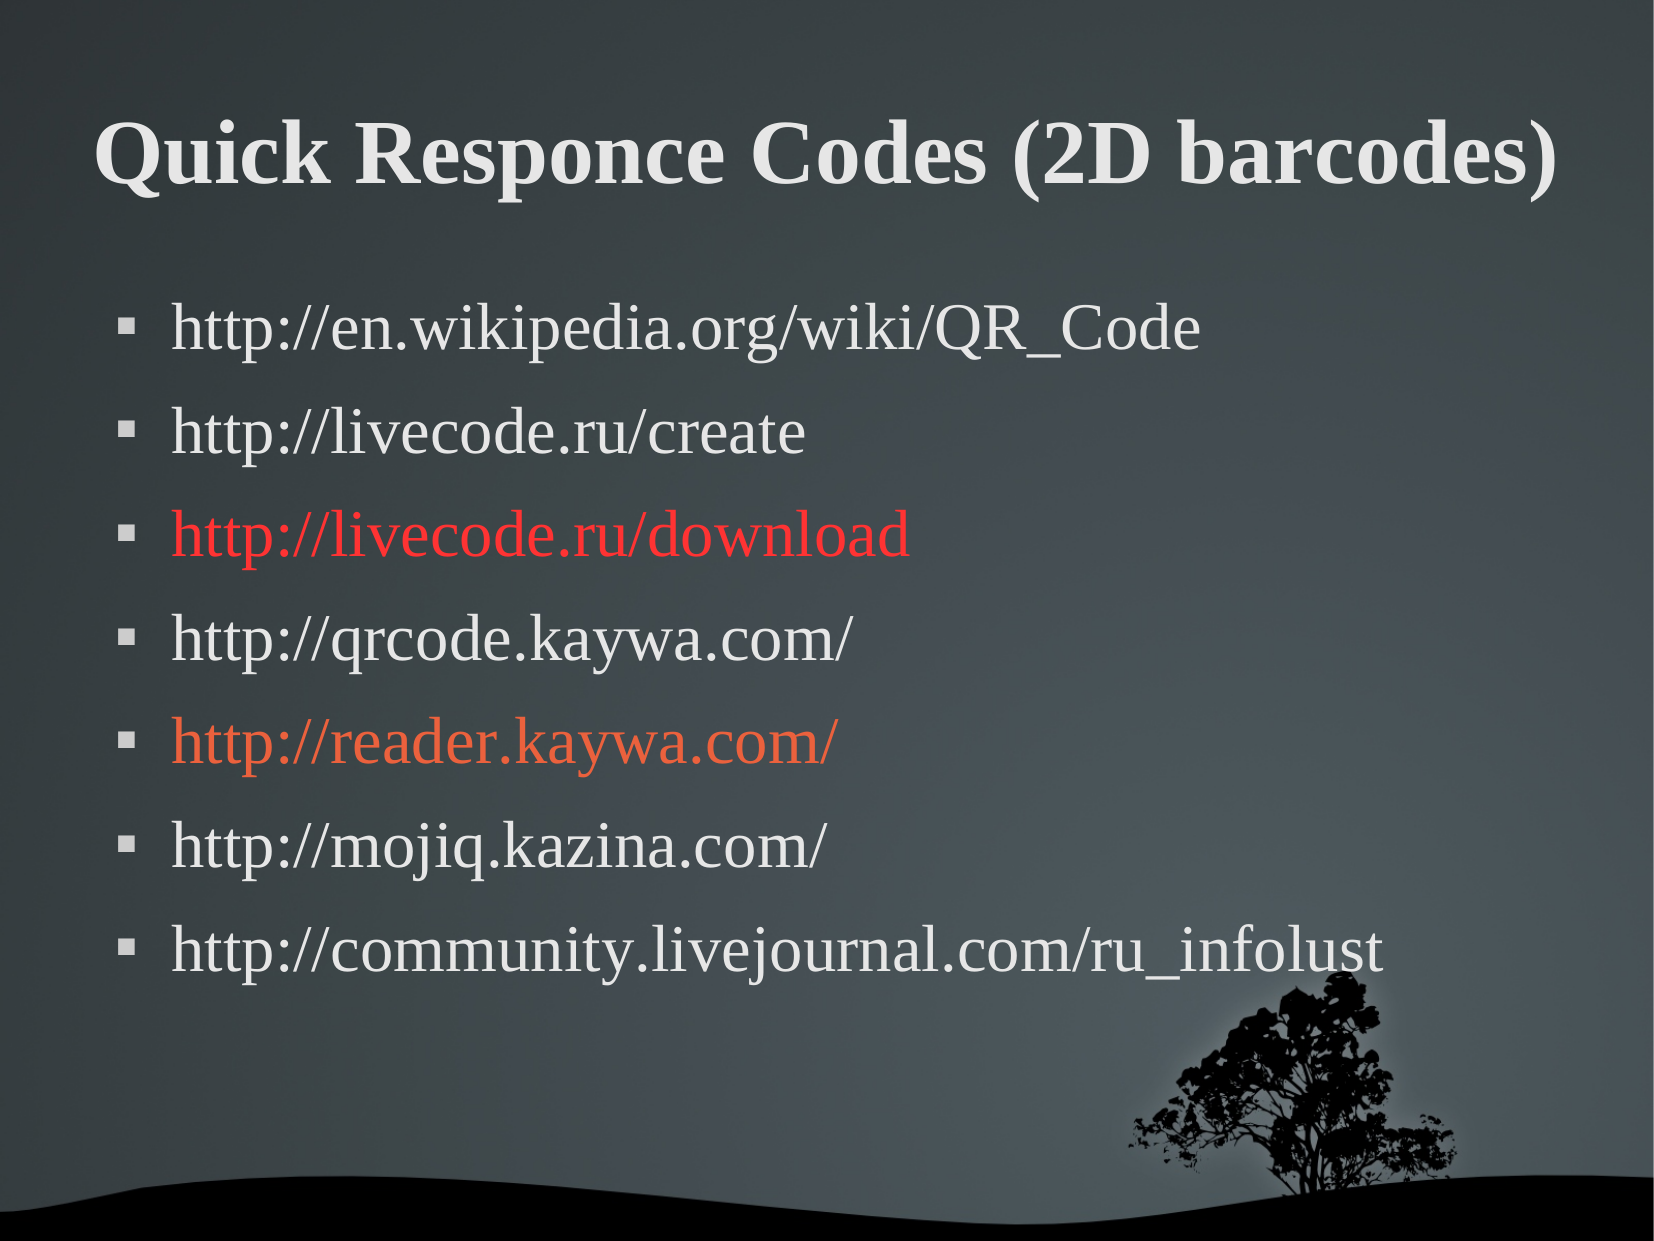

# Quick Responce Codes (2D barcodes)
http://en.wikipedia.org/wiki/QR_Code
http://livecode.ru/create
http://livecode.ru/download
http://qrcode.kaywa.com/
http://reader.kaywa.com/
http://mojiq.kazina.com/
http://community.livejournal.com/ru_infolust